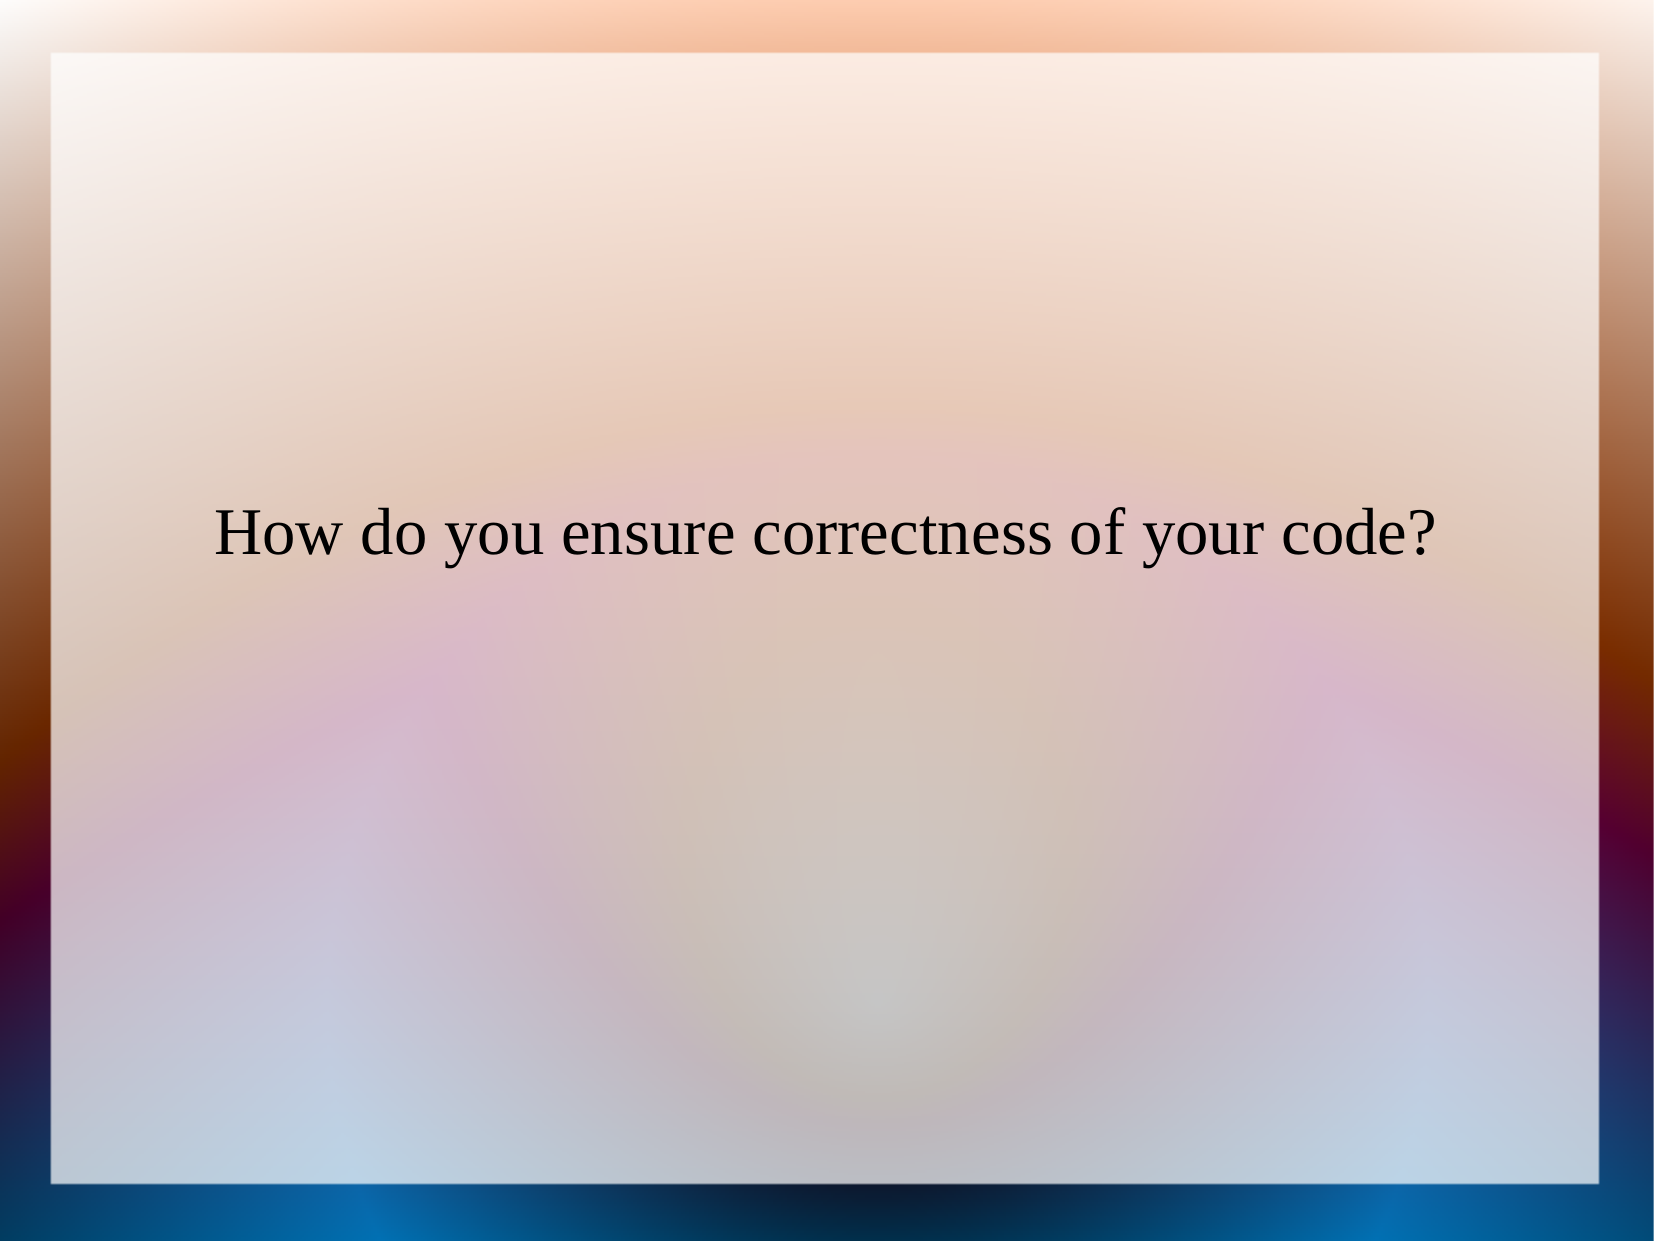

# How do you ensure correctness of your code?